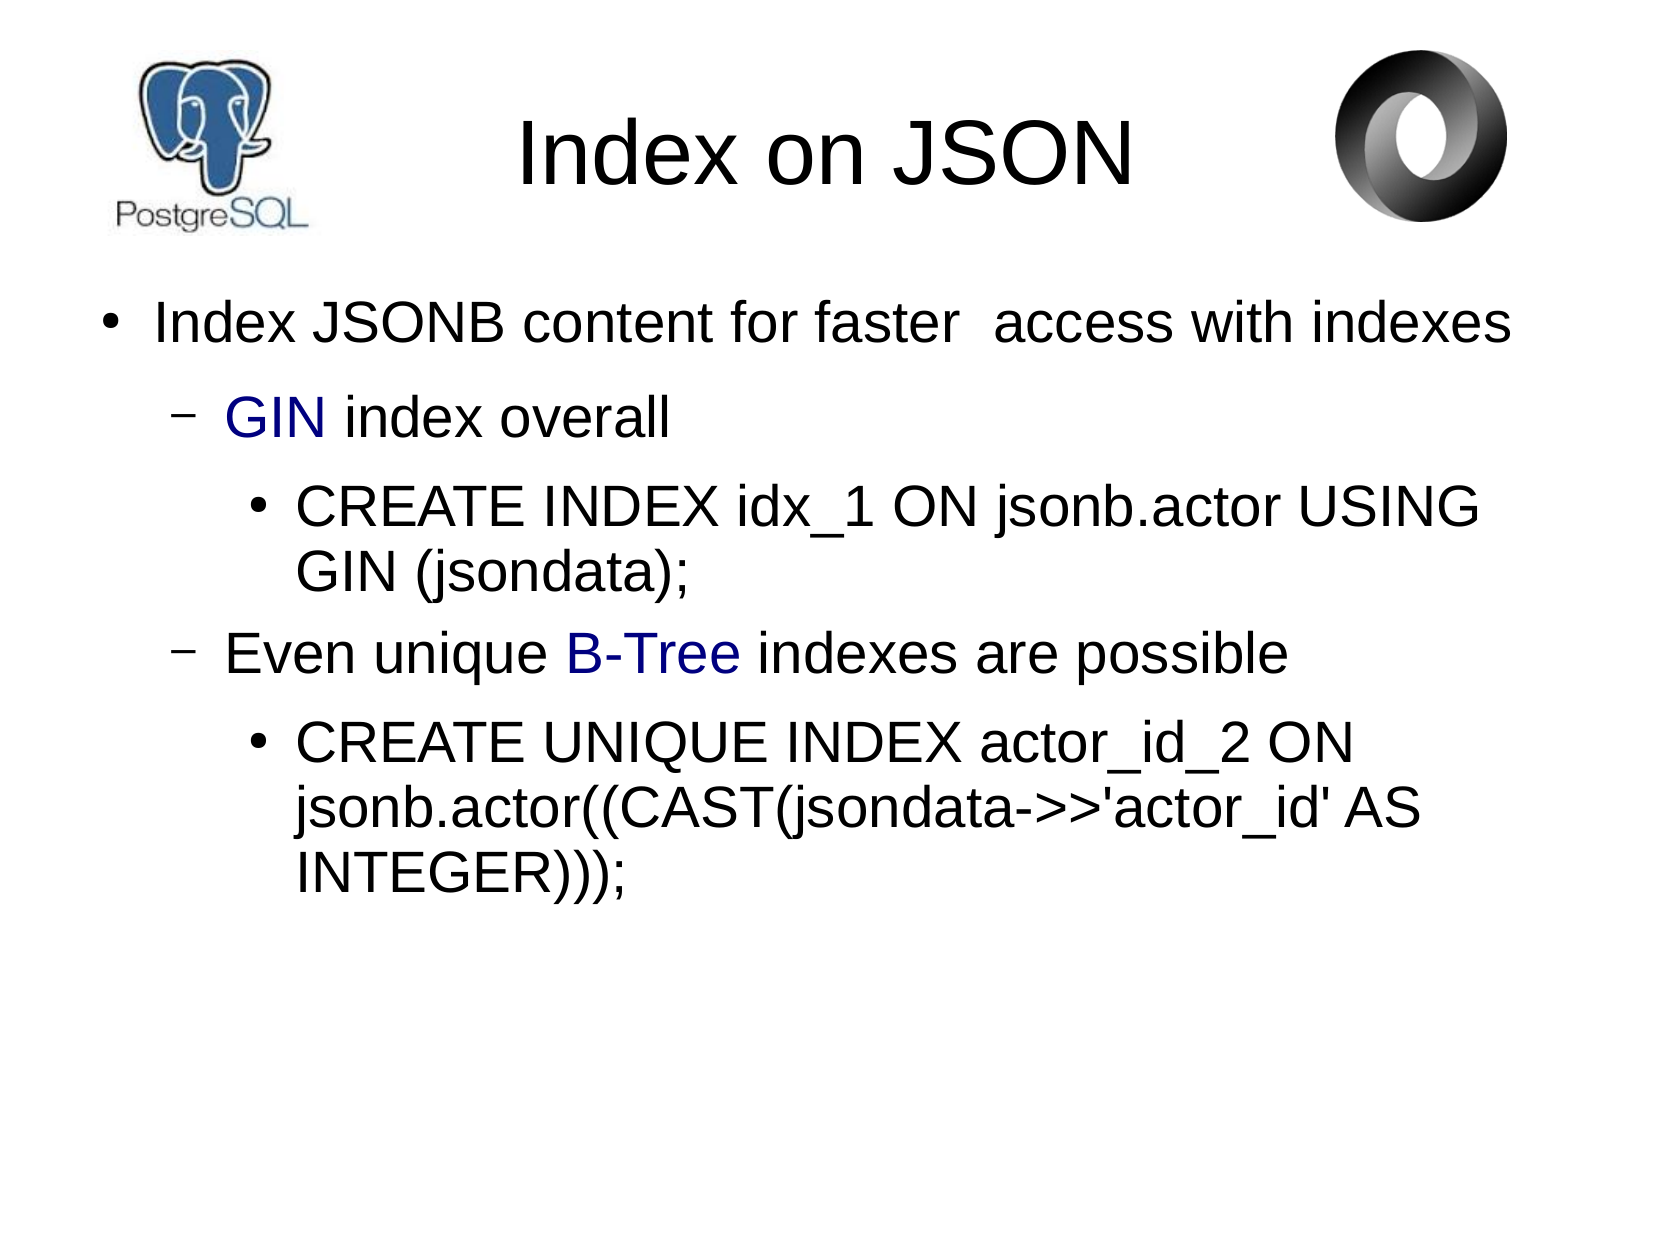

# Index on JSON
Index JSONB content for faster access with indexes
GIN index overall
CREATE INDEX idx_1 ON jsonb.actor USING GIN (jsondata);
Even unique B-Tree indexes are possible
CREATE UNIQUE INDEX actor_id_2 ON jsonb.actor((CAST(jsondata->>'actor_id' AS INTEGER)));